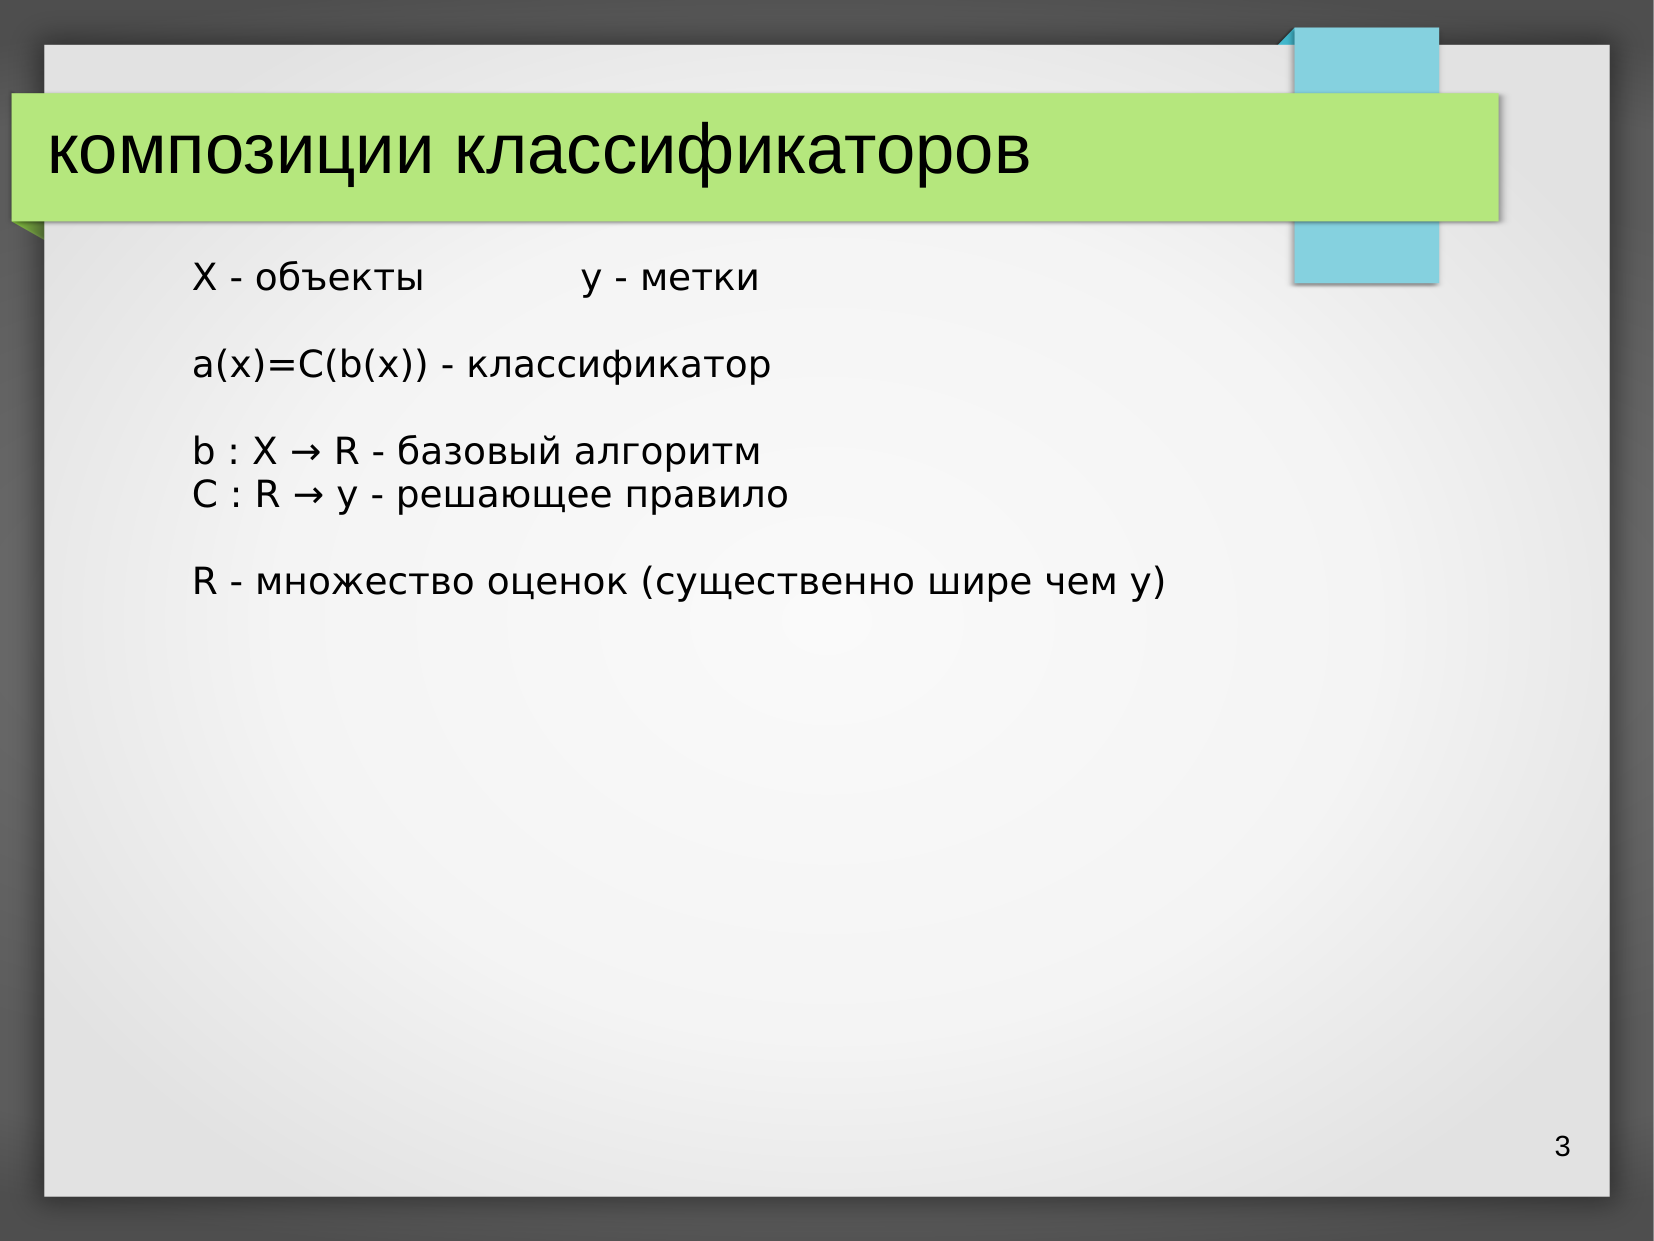

# композиции классификаторов
X - объекты y - метки
a(x)=C(b(x)) - классификатор
b : X → R - базовый алгоритм
C : R → y - решающее правило
R - множество оценок (существенно шире чем y)
3